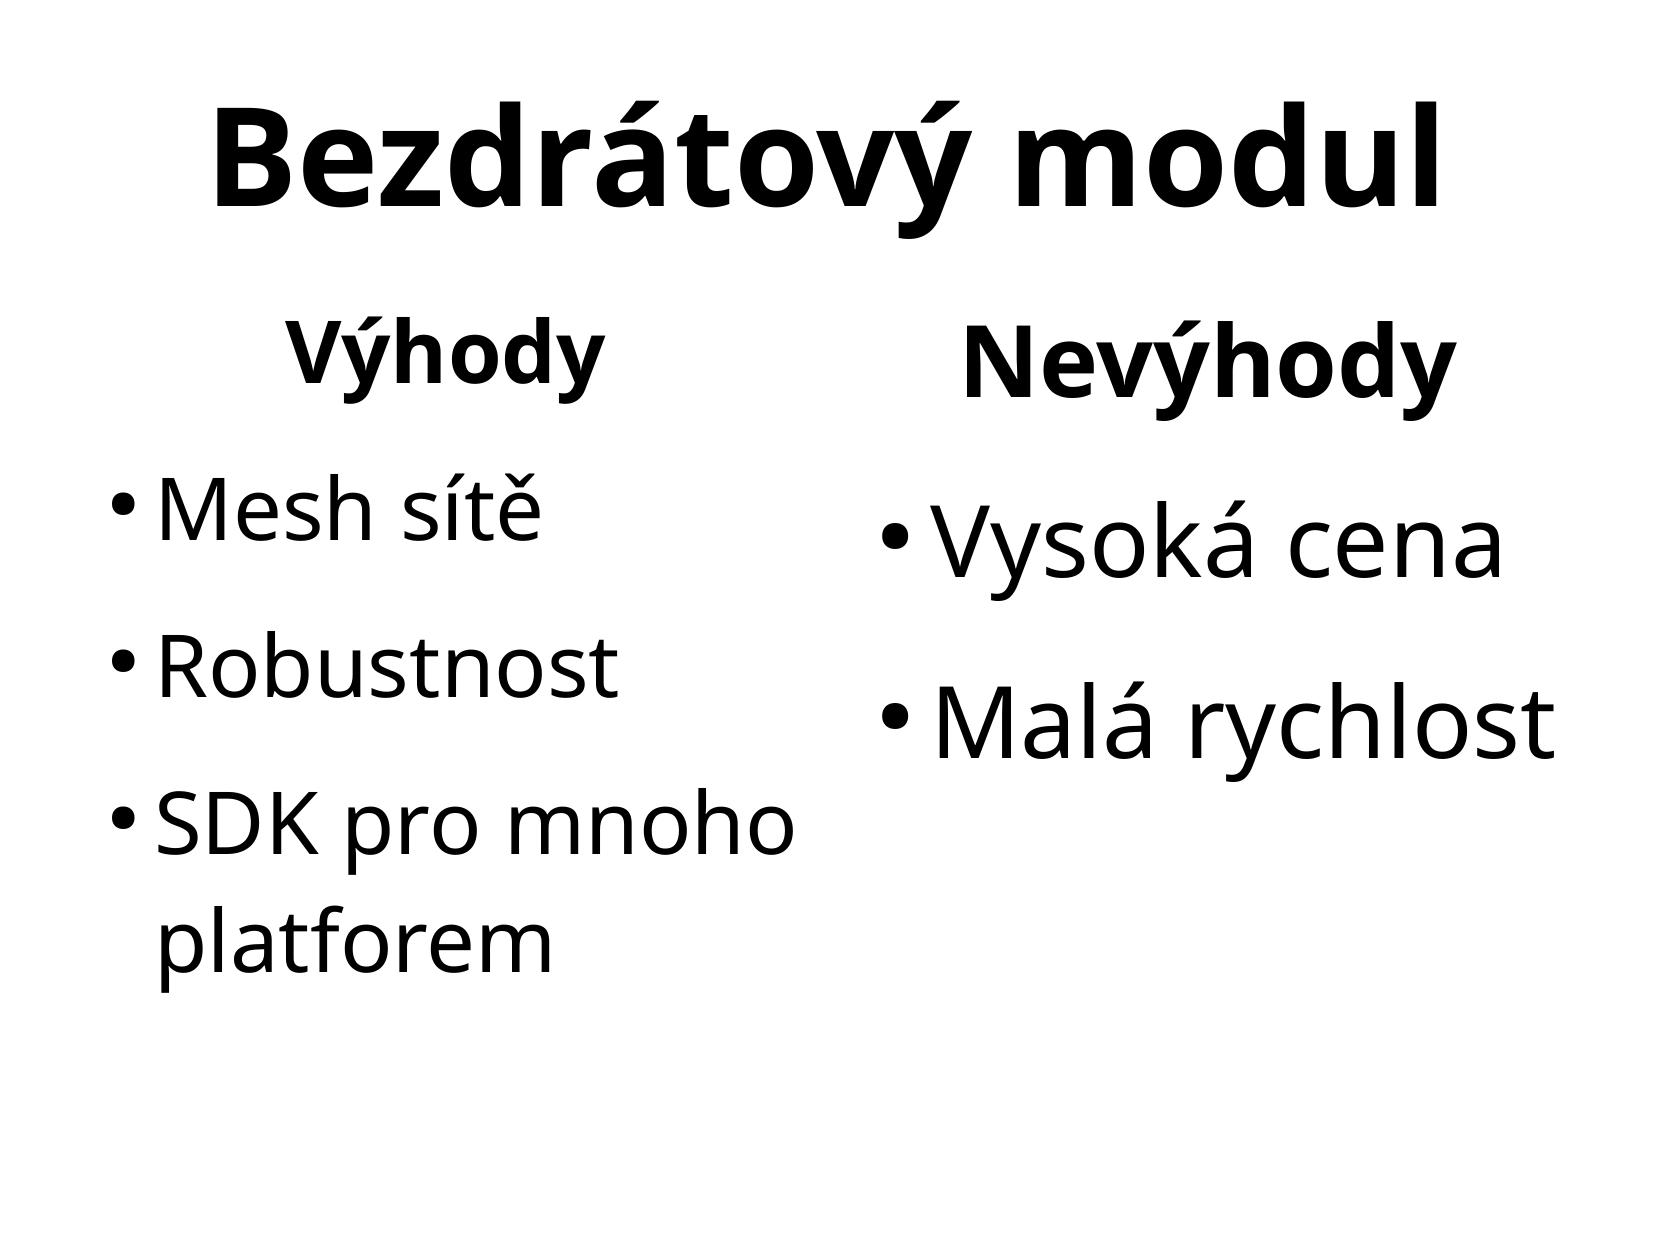

# Bezdrátový modul
Výhody
Mesh sítě
Robustnost
SDK pro mnoho platforem
Nevýhody
Vysoká cena
Malá rychlost